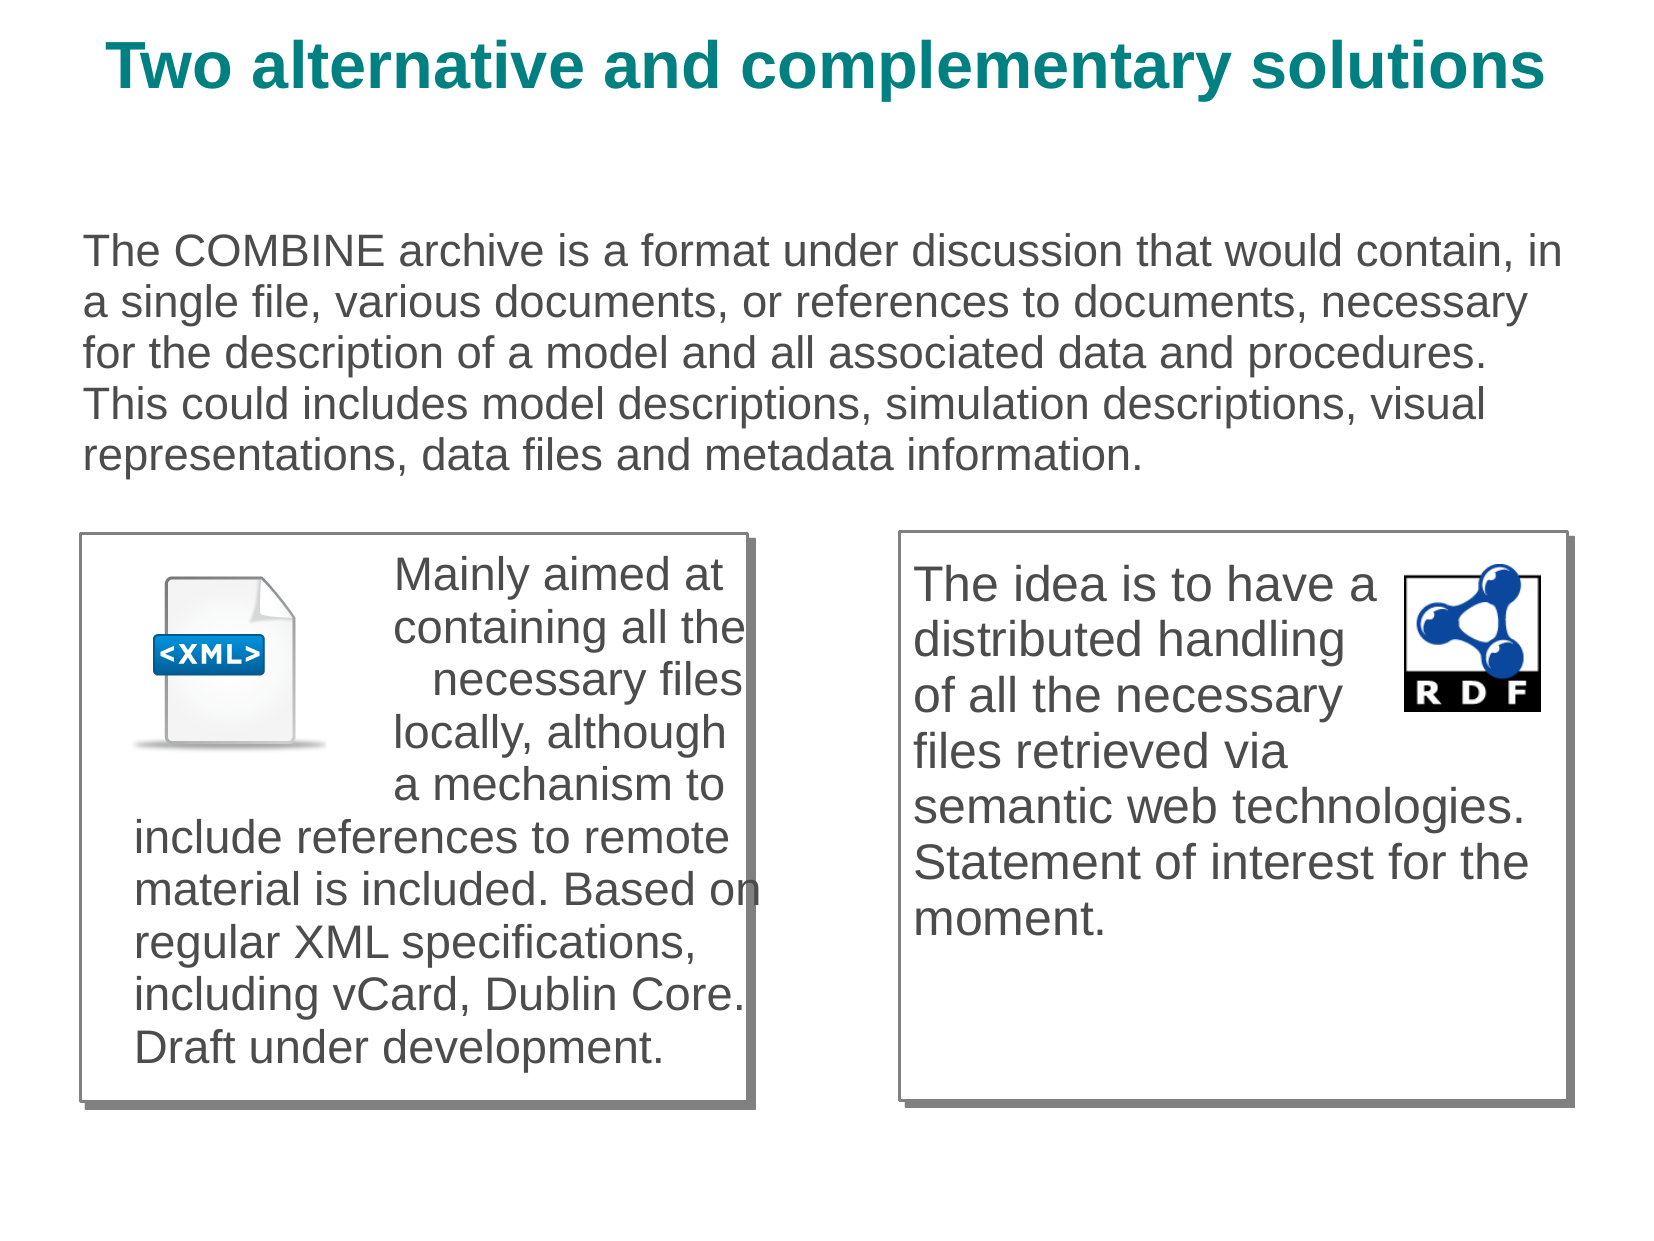

# Two alternative and complementary solutions
The COMBINE archive is a format under discussion that would contain, in a single file, various documents, or references to documents, necessary for the description of a model and all associated data and procedures. This could includes model descriptions, simulation descriptions, visual representations, data files and metadata information.
 Mainly aimed at
 containing all the necessary files
 locally, although
 a mechanism to include references to remote material is included. Based on regular XML specifications, including vCard, Dublin Core. Draft under development.
The idea is to have a
distributed handling
of all the necessary
files retrieved via
semantic web technologies. Statement of interest for the moment.